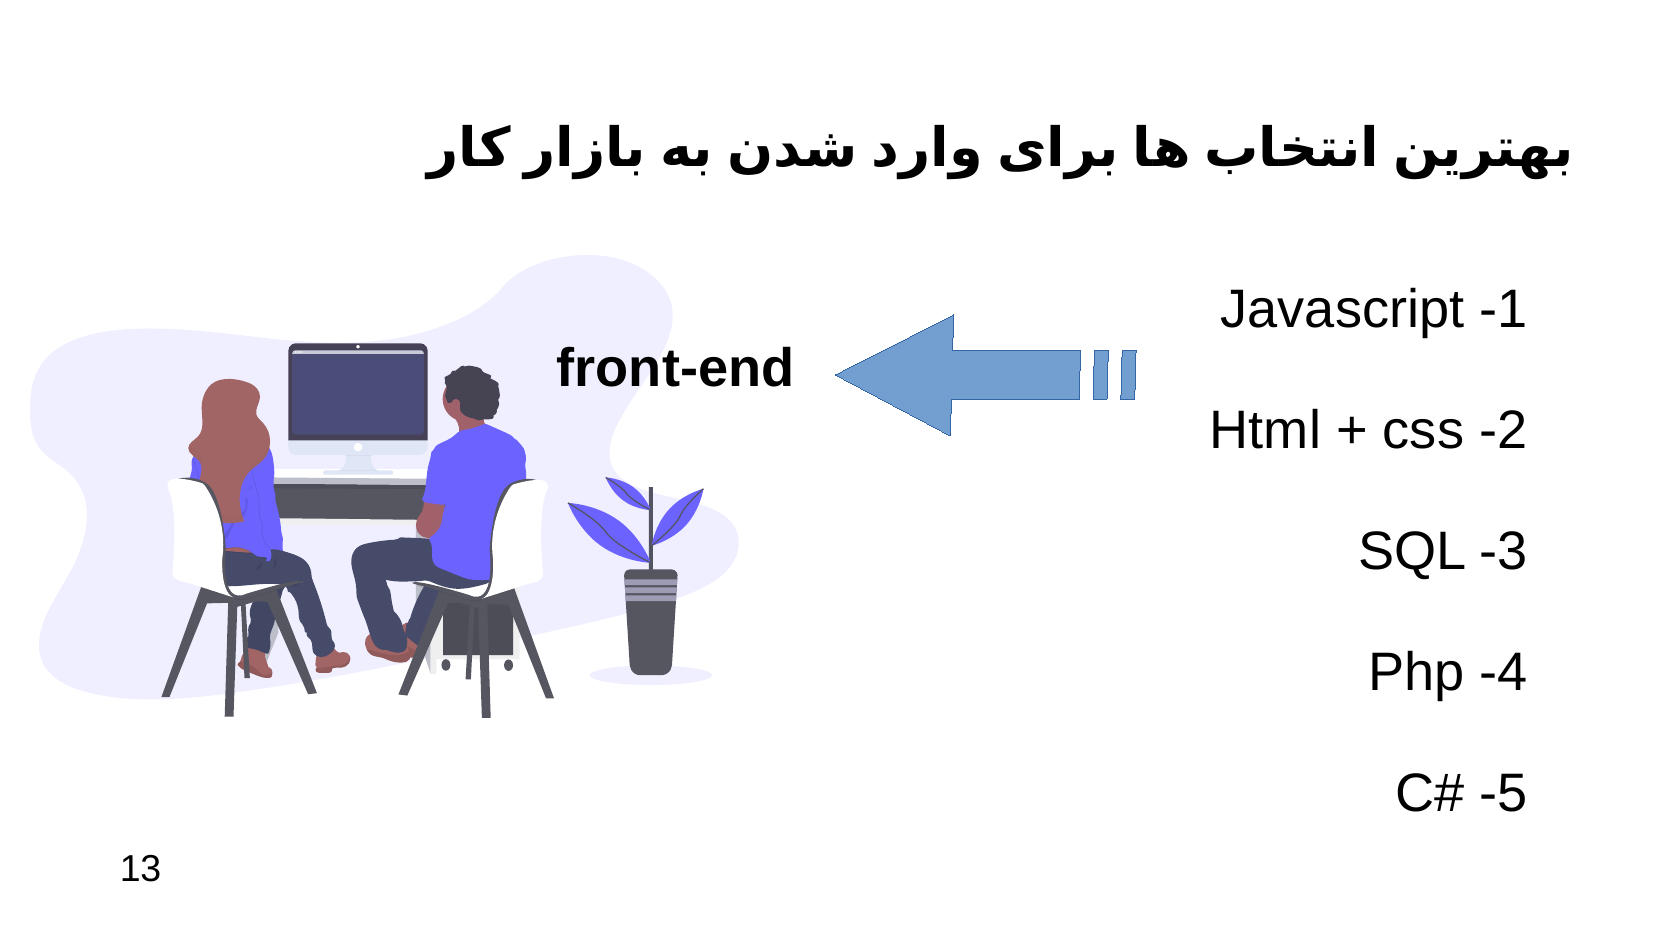

پر استفاده ترین زبان برنامه نویسی در ایران
بهترین انتخاب ها برای وارد شدن به بازار کار
Javascript -1
Html + css -2
SQL -3
Php -4
C# -5
front-end
13